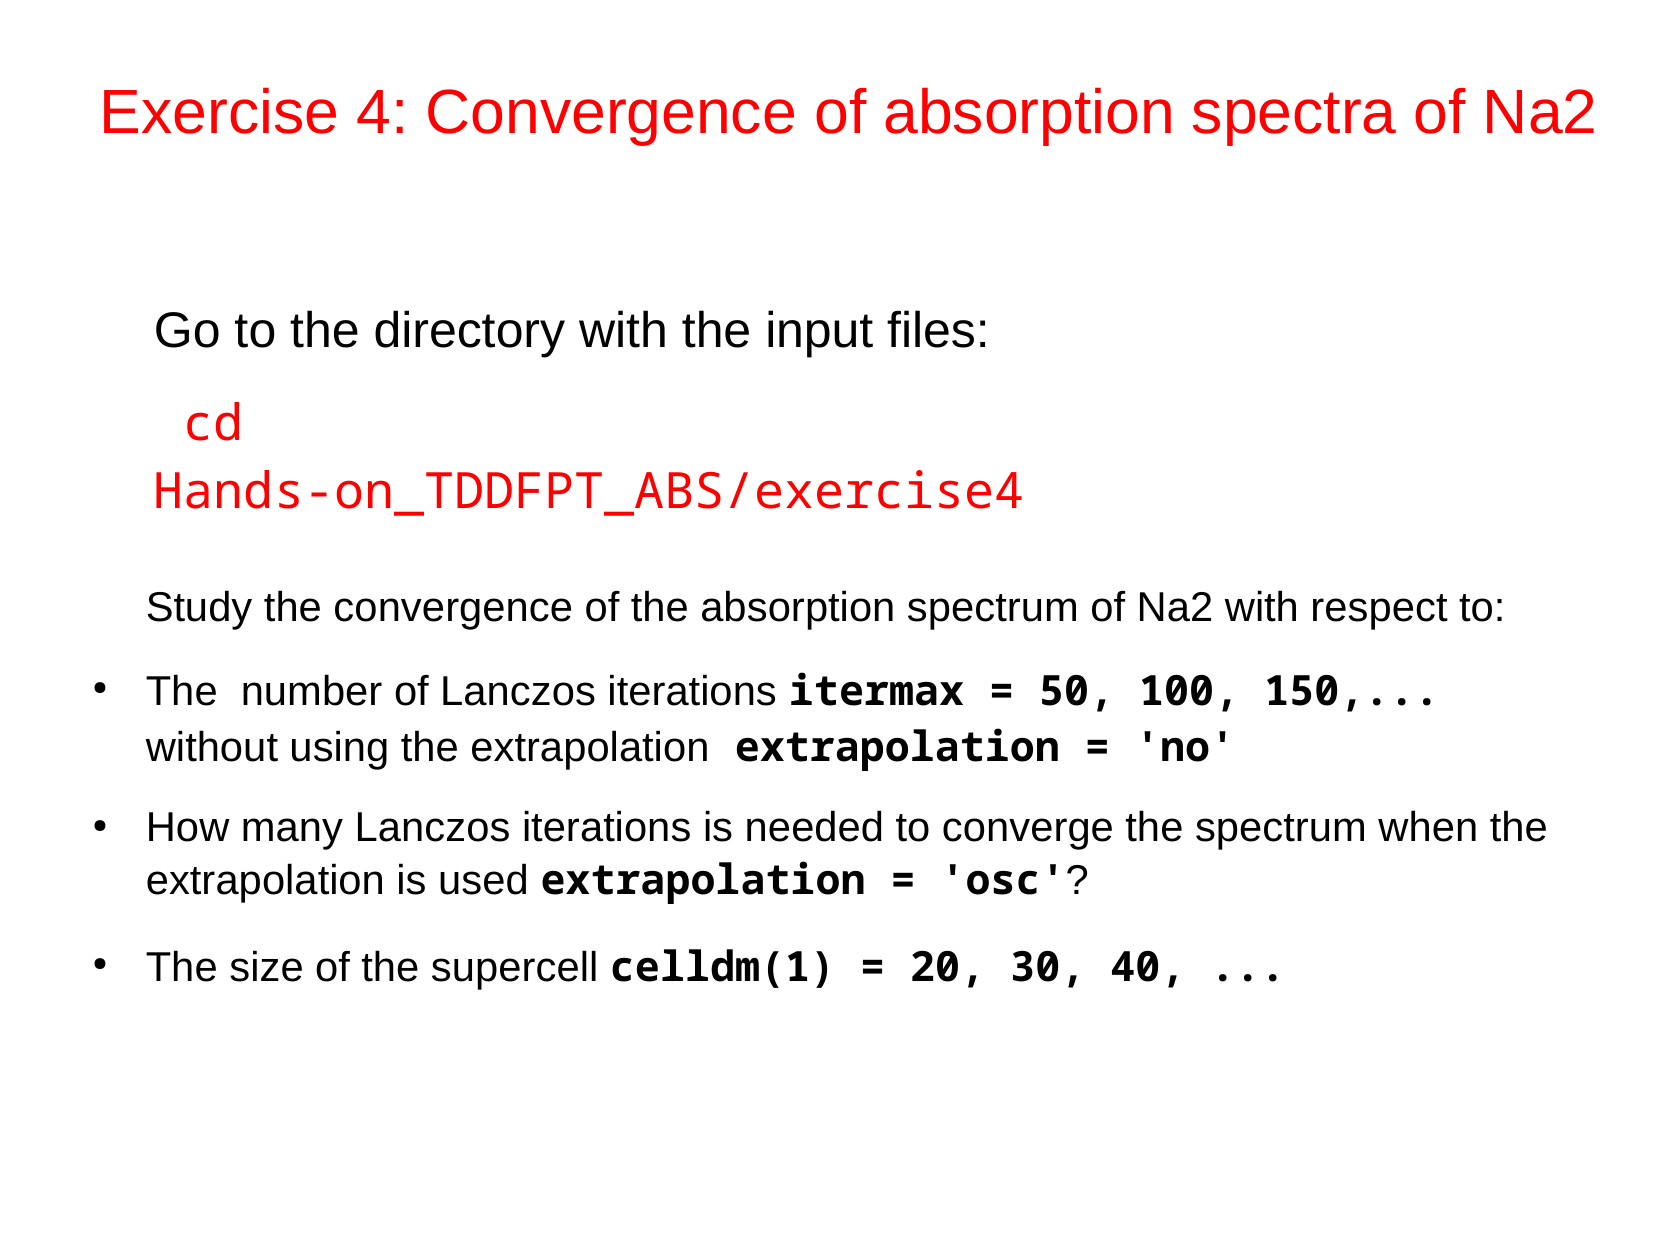

Exercise 4: Convergence of absorption spectra of Na2
# Go to the directory with the input files:
 cd Hands-on_TDDFPT_ABS/exercise4
Study the convergence of the absorption spectrum of Na2 with respect to:
The number of Lanczos iterations itermax = 50, 100, 150,... without using the extrapolation extrapolation = 'no'
How many Lanczos iterations is needed to converge the spectrum when the extrapolation is used extrapolation = 'osc'?
The size of the supercell celldm(1) = 20, 30, 40, ...